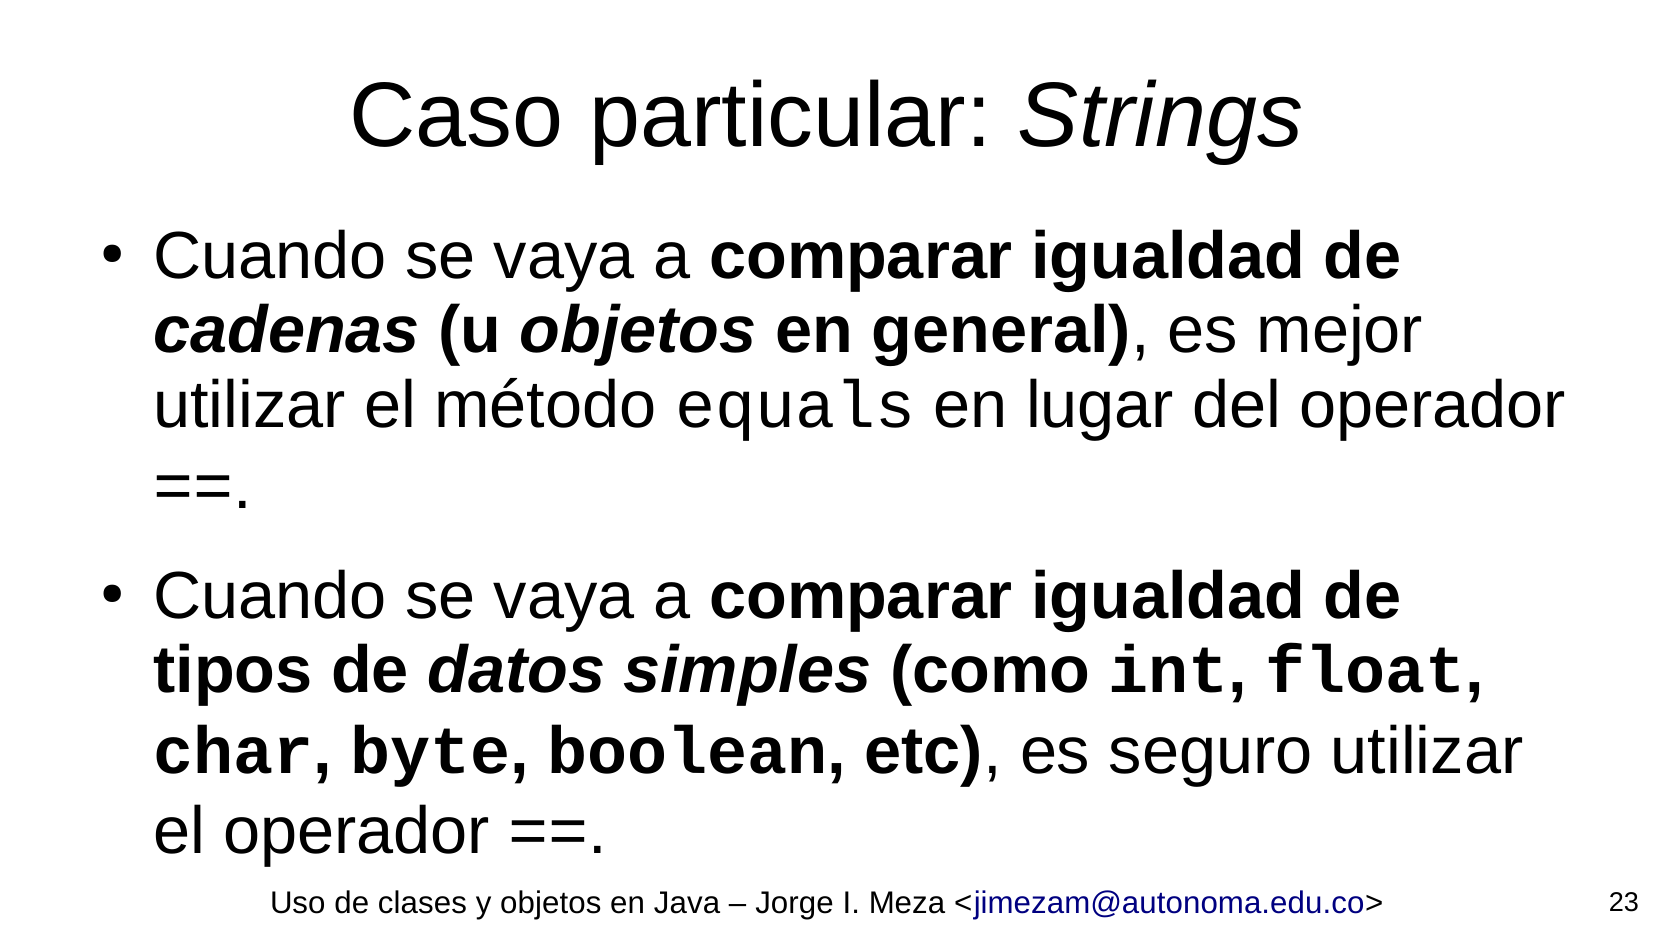

# Caso particular: Strings
Cuando se vaya a comparar igualdad de cadenas (u objetos en general), es mejor utilizar el método equals en lugar del operador ==.
Cuando se vaya a comparar igualdad de tipos de datos simples (como int, float, char, byte, boolean, etc), es seguro utilizar el operador ==.